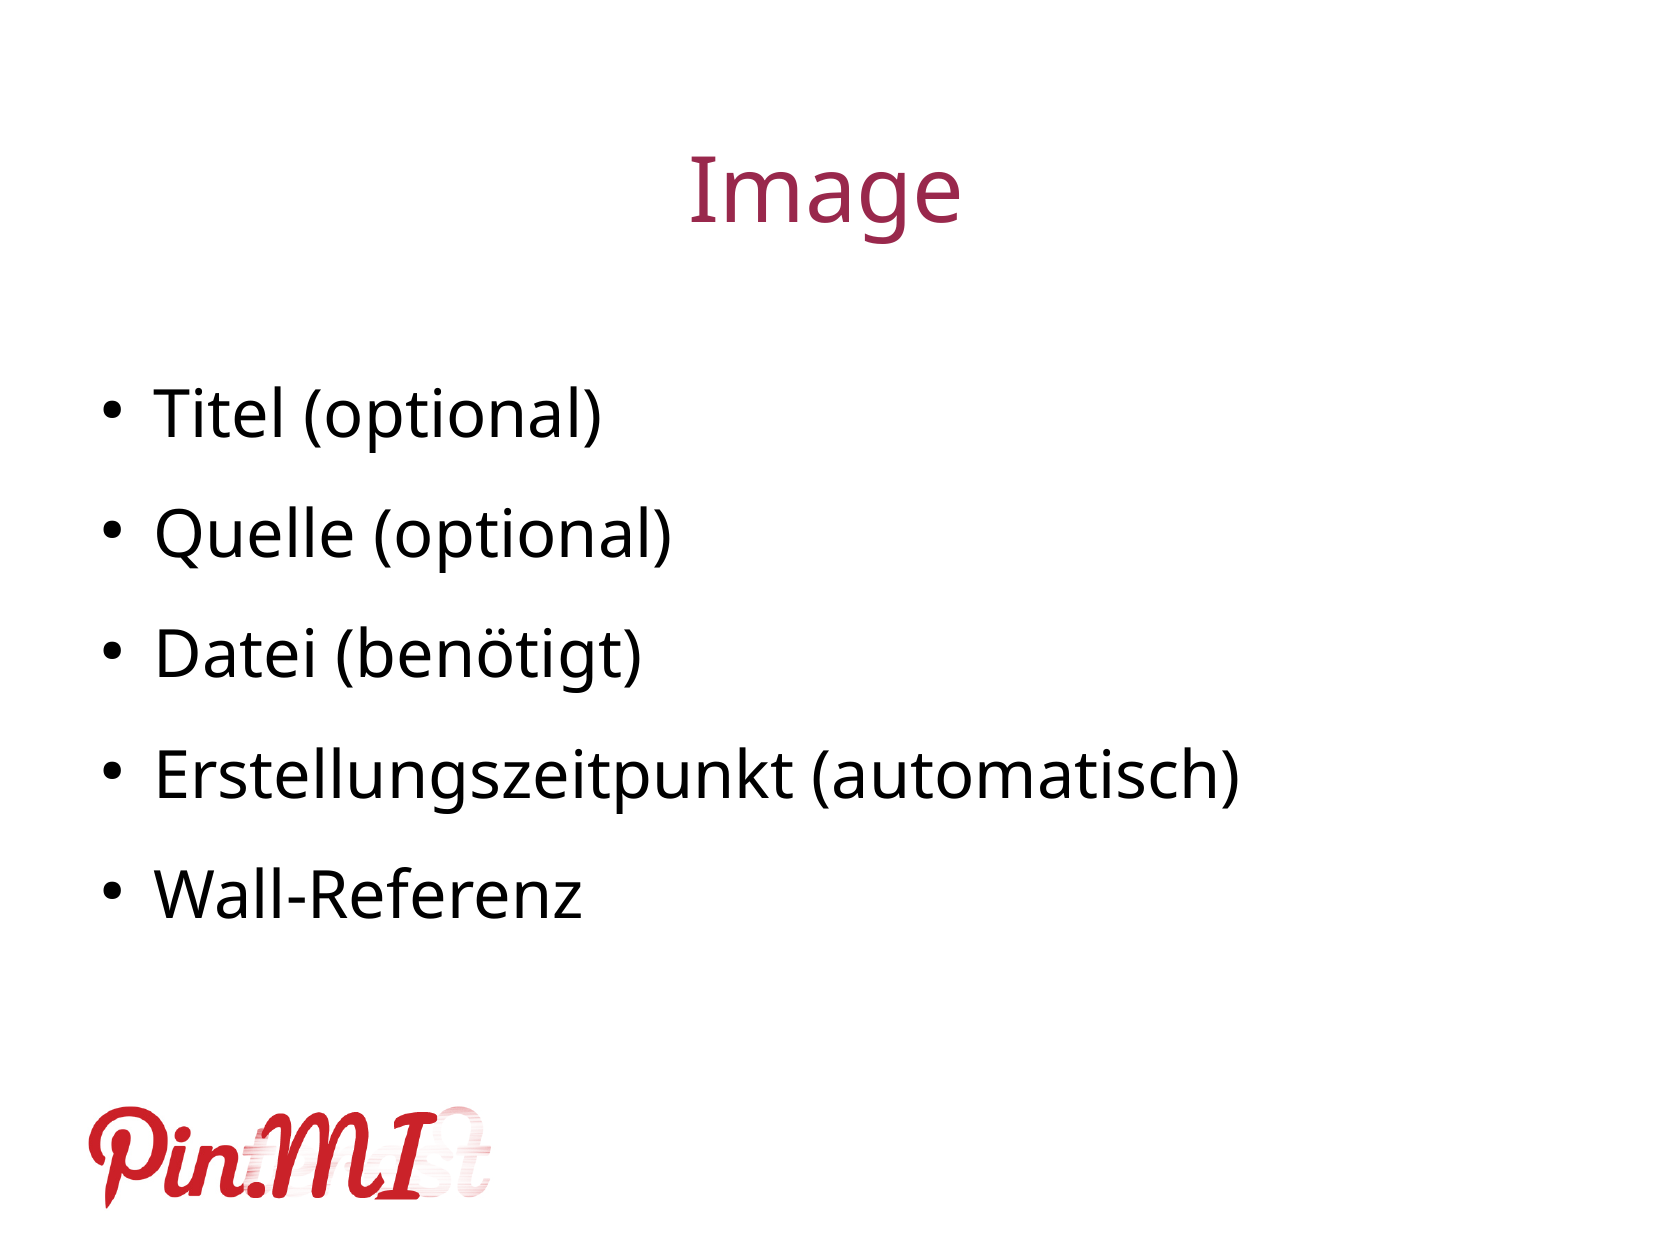

# Image
Titel (optional)
Quelle (optional)
Datei (benötigt)
Erstellungszeitpunkt (automatisch)
Wall-Referenz